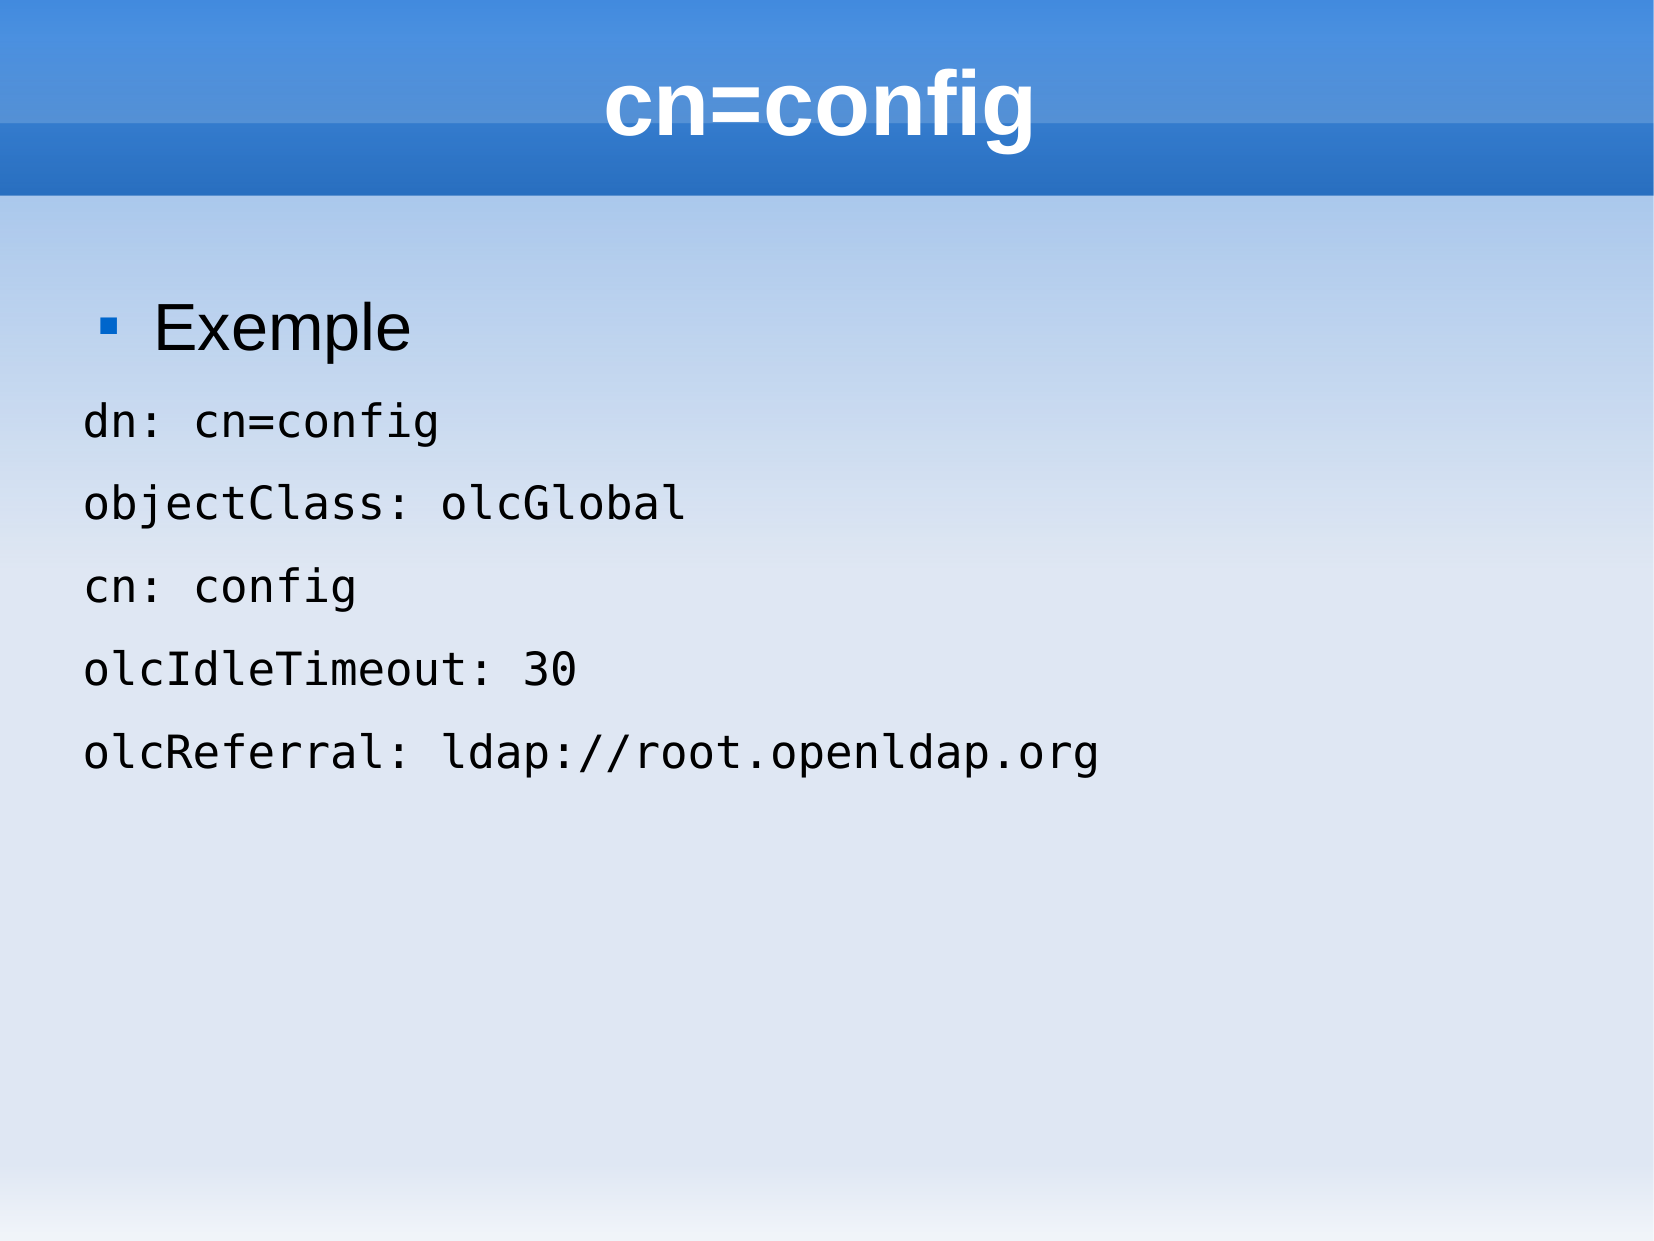

# cn=config
Exemple
dn: cn=config
objectClass: olcGlobal
cn: config
olcIdleTimeout: 30
olcReferral: ldap://root.openldap.org